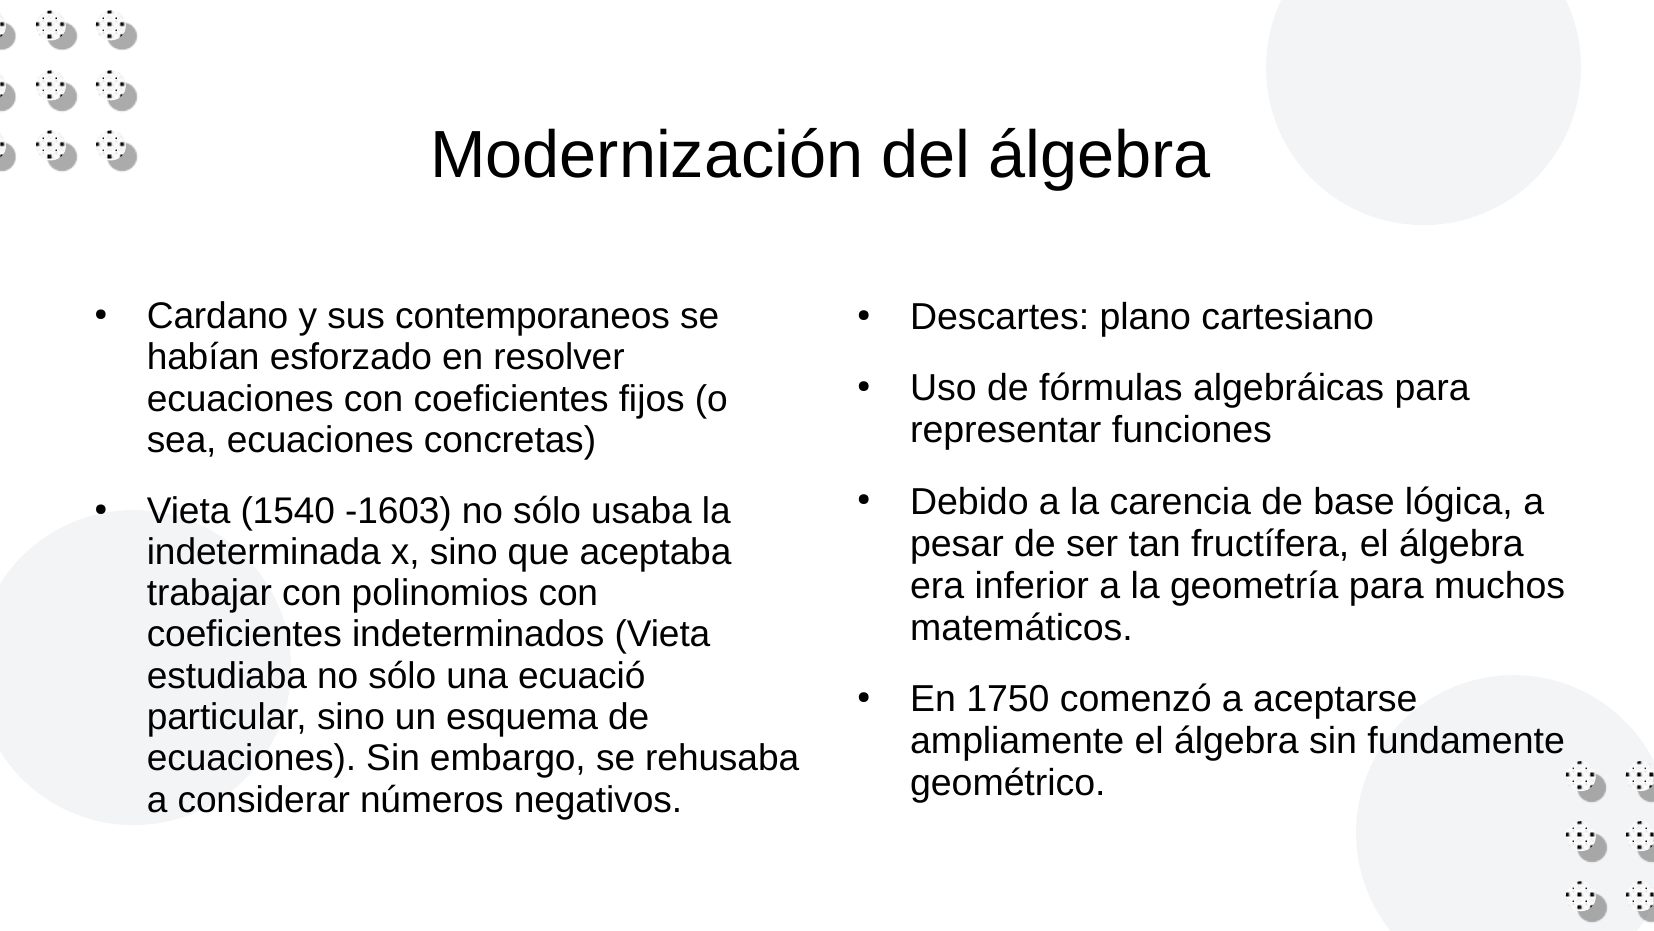

# Modernización del álgebra
Cardano y sus contemporaneos se habían esforzado en resolver ecuaciones con coeficientes fijos (o sea, ecuaciones concretas)
Vieta (1540 -1603) no sólo usaba la indeterminada x, sino que aceptaba trabajar con polinomios con coeficientes indeterminados (Vieta estudiaba no sólo una ecuació particular, sino un esquema de ecuaciones). Sin embargo, se rehusaba a considerar números negativos.
Descartes: plano cartesiano
Uso de fórmulas algebráicas para representar funciones
Debido a la carencia de base lógica, a pesar de ser tan fructífera, el álgebra era inferior a la geometría para muchos matemáticos.
En 1750 comenzó a aceptarse ampliamente el álgebra sin fundamente geométrico.